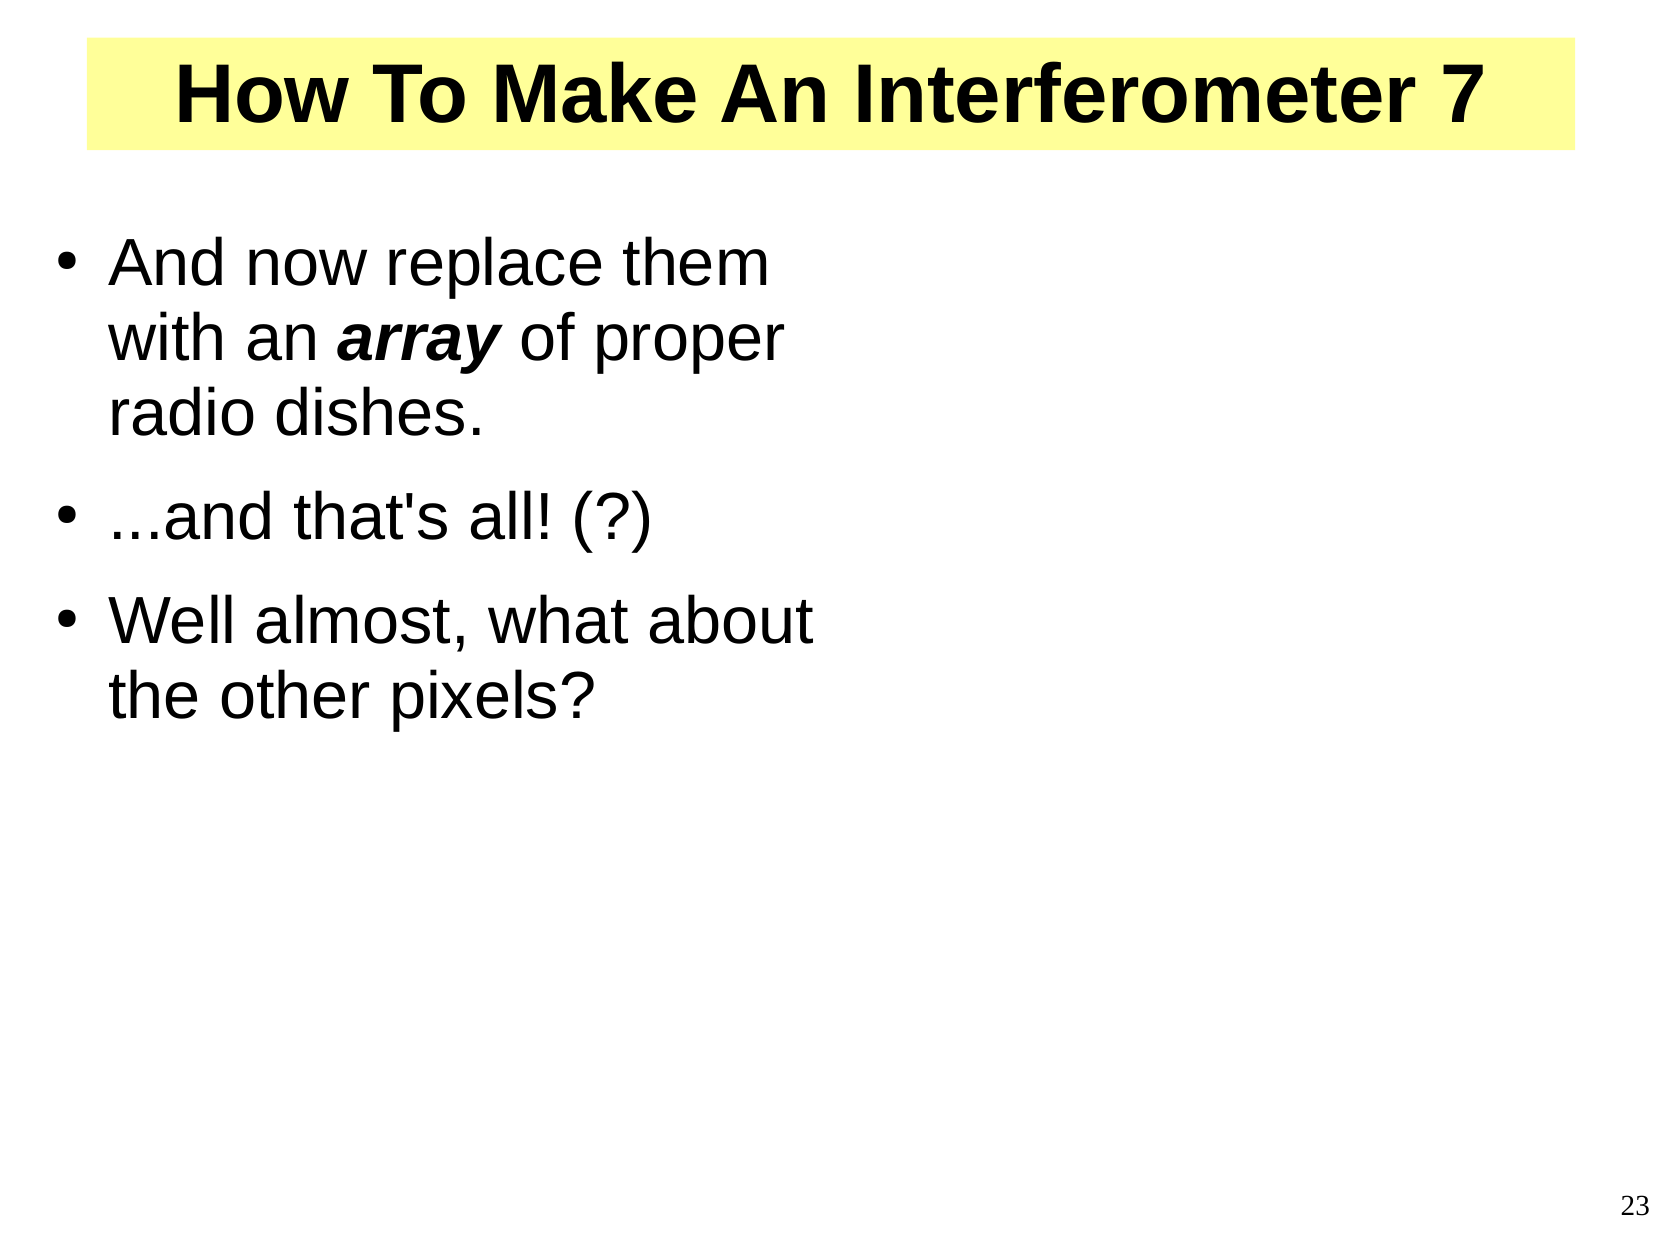

# How To Make An Interferometer 7
And now replace them with an array of proper radio dishes.
...and that's all! (?)
Well almost, what about the other pixels?
23